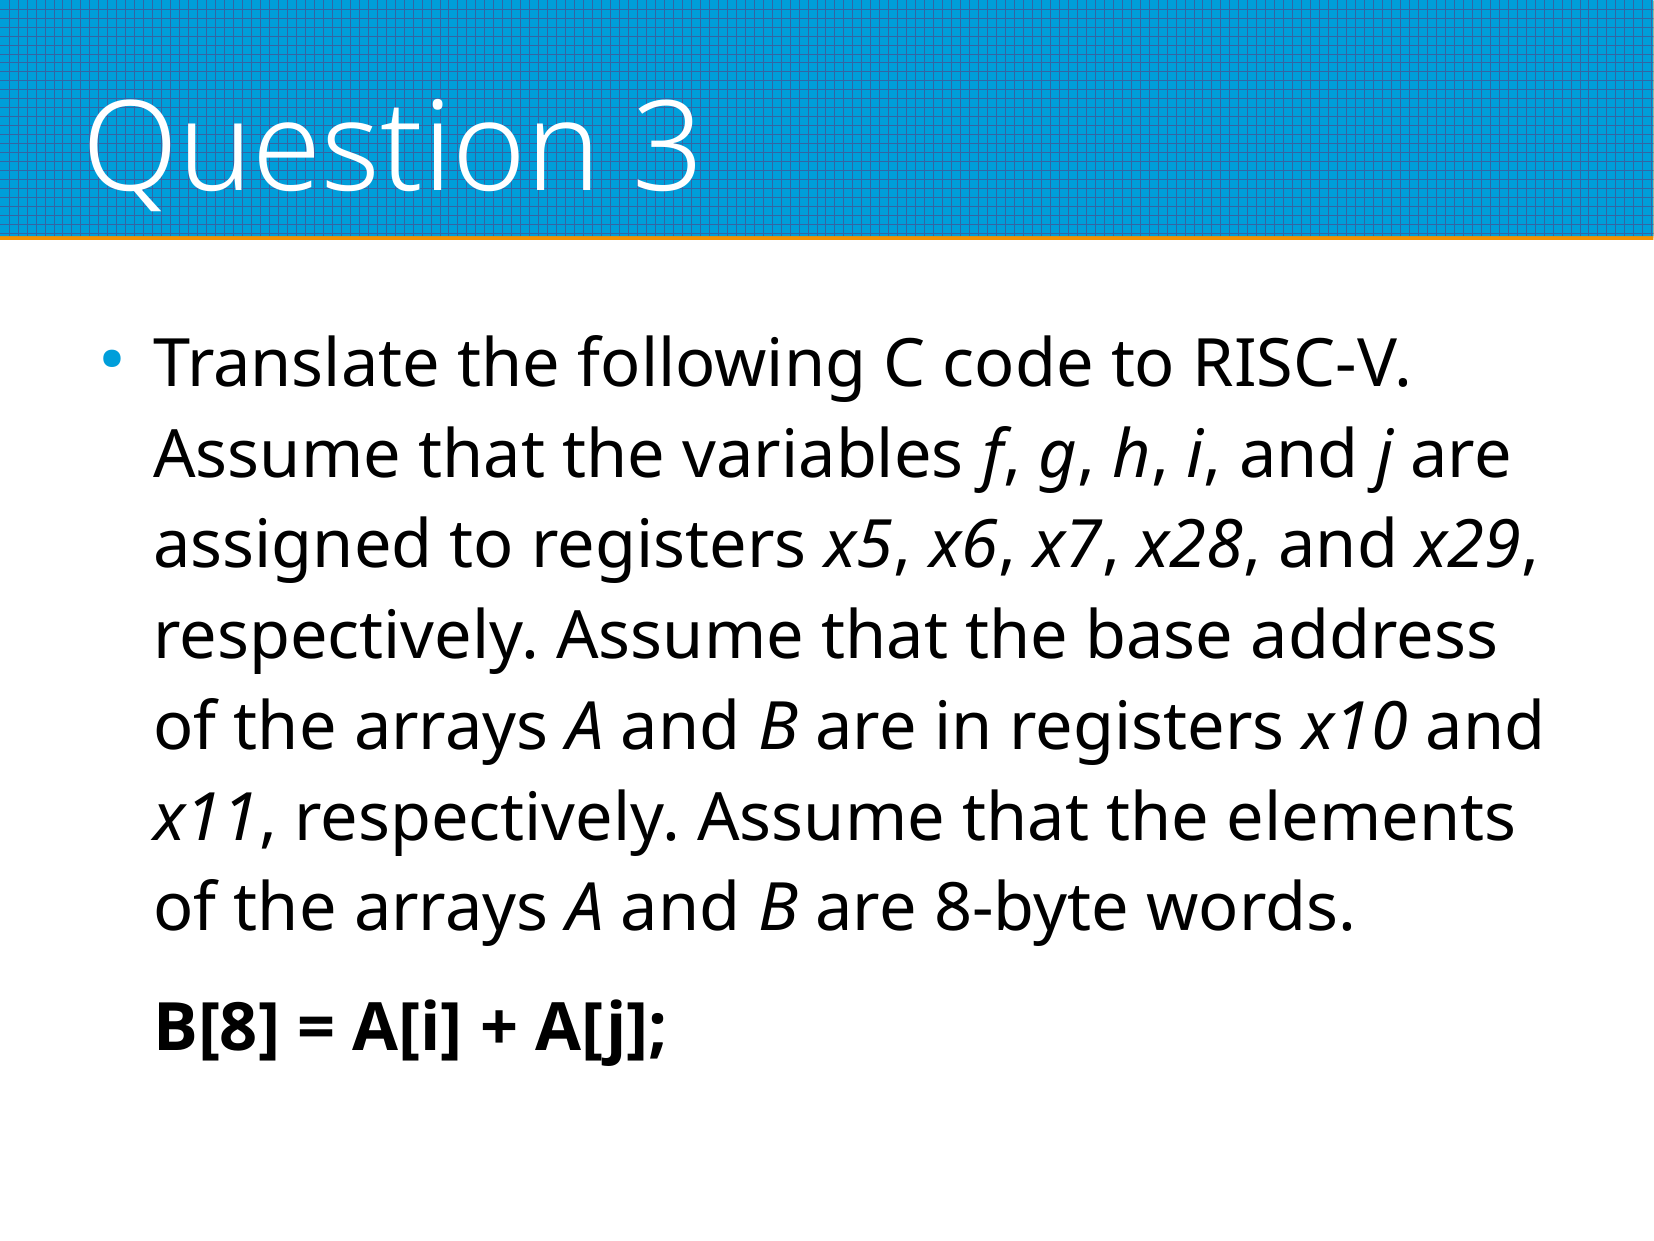

# Question 3
Translate the following C code to RISC-V. Assume that the variables f, g, h, i, and j are assigned to registers x5, x6, x7, x28, and x29, respectively. Assume that the base address of the arrays A and B are in registers x10 and x11, respectively. Assume that the elements of the arrays A and B are 8-byte words.
B[8] = A[i] + A[j];